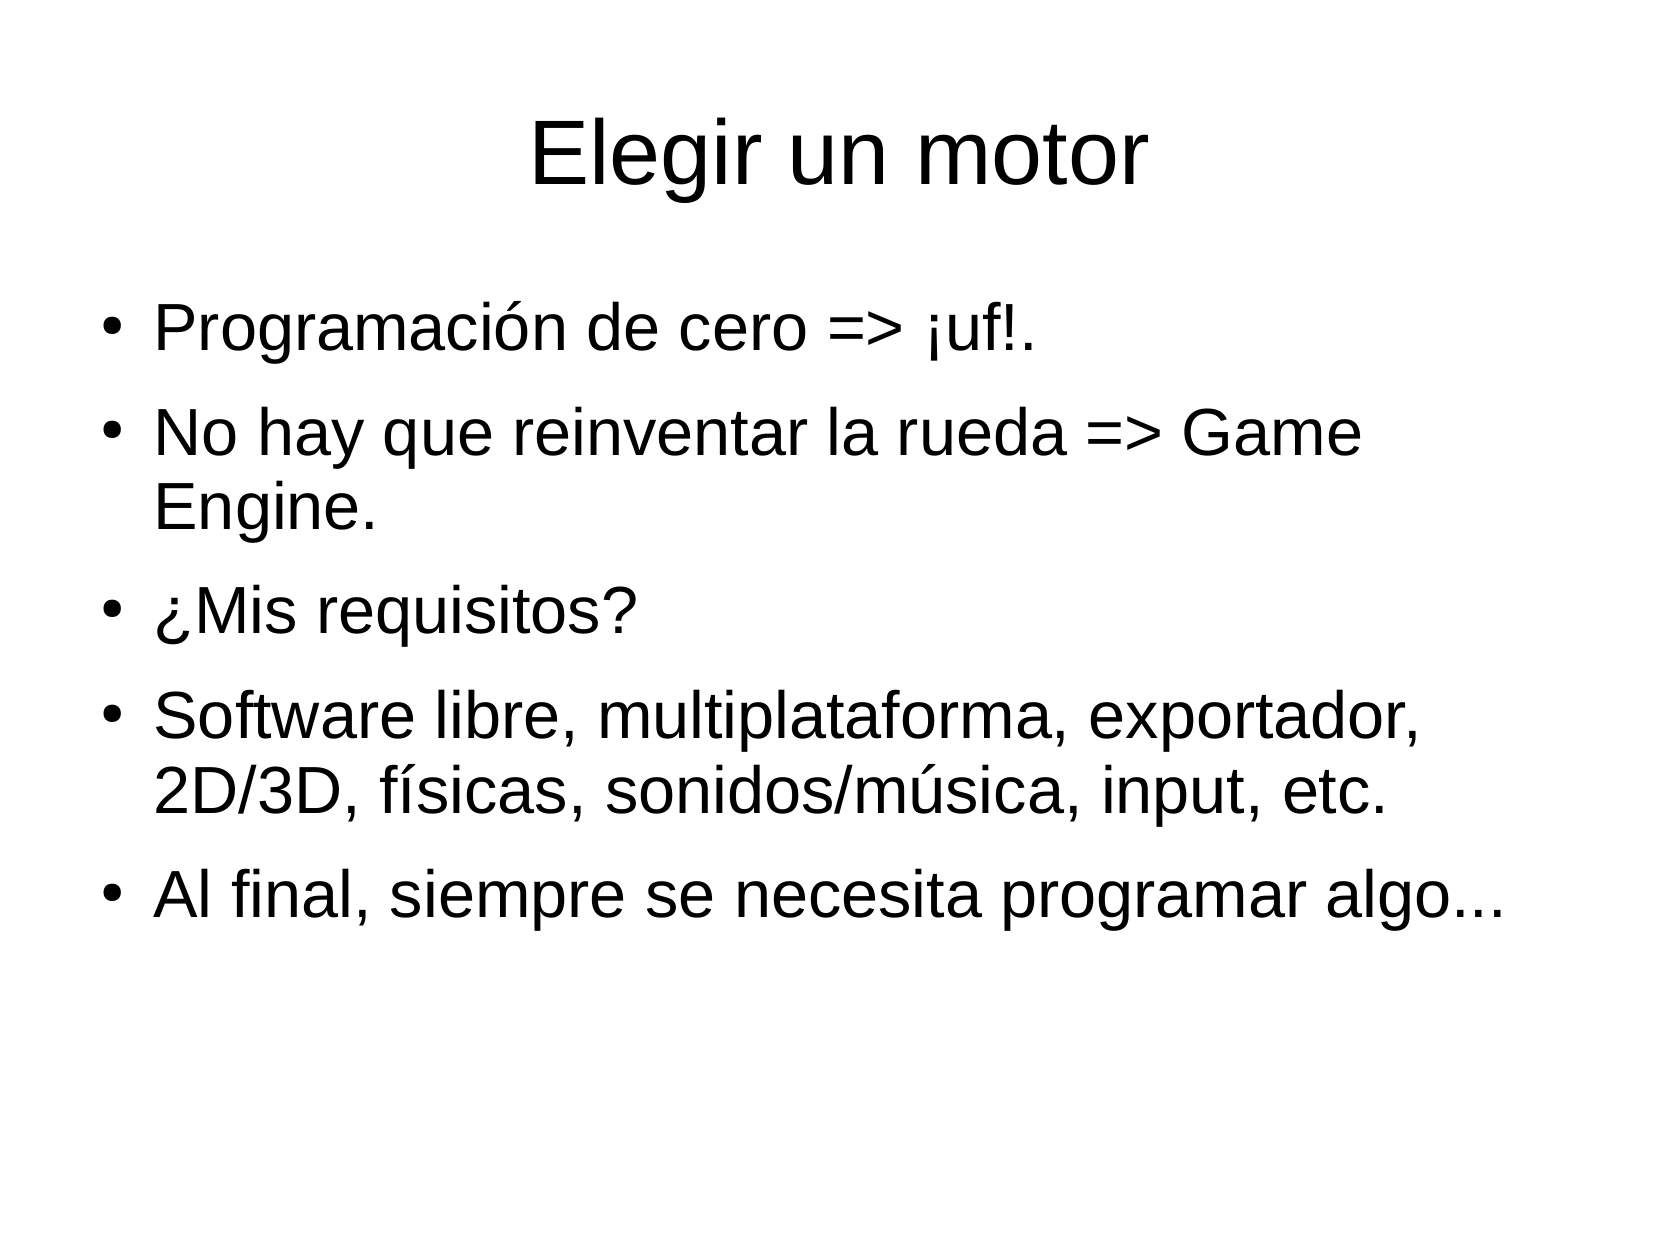

# Elegir un motor
Programación de cero => ¡uf!.
No hay que reinventar la rueda => Game Engine.
¿Mis requisitos?
Software libre, multiplataforma, exportador, 2D/3D, físicas, sonidos/música, input, etc.
Al final, siempre se necesita programar algo...